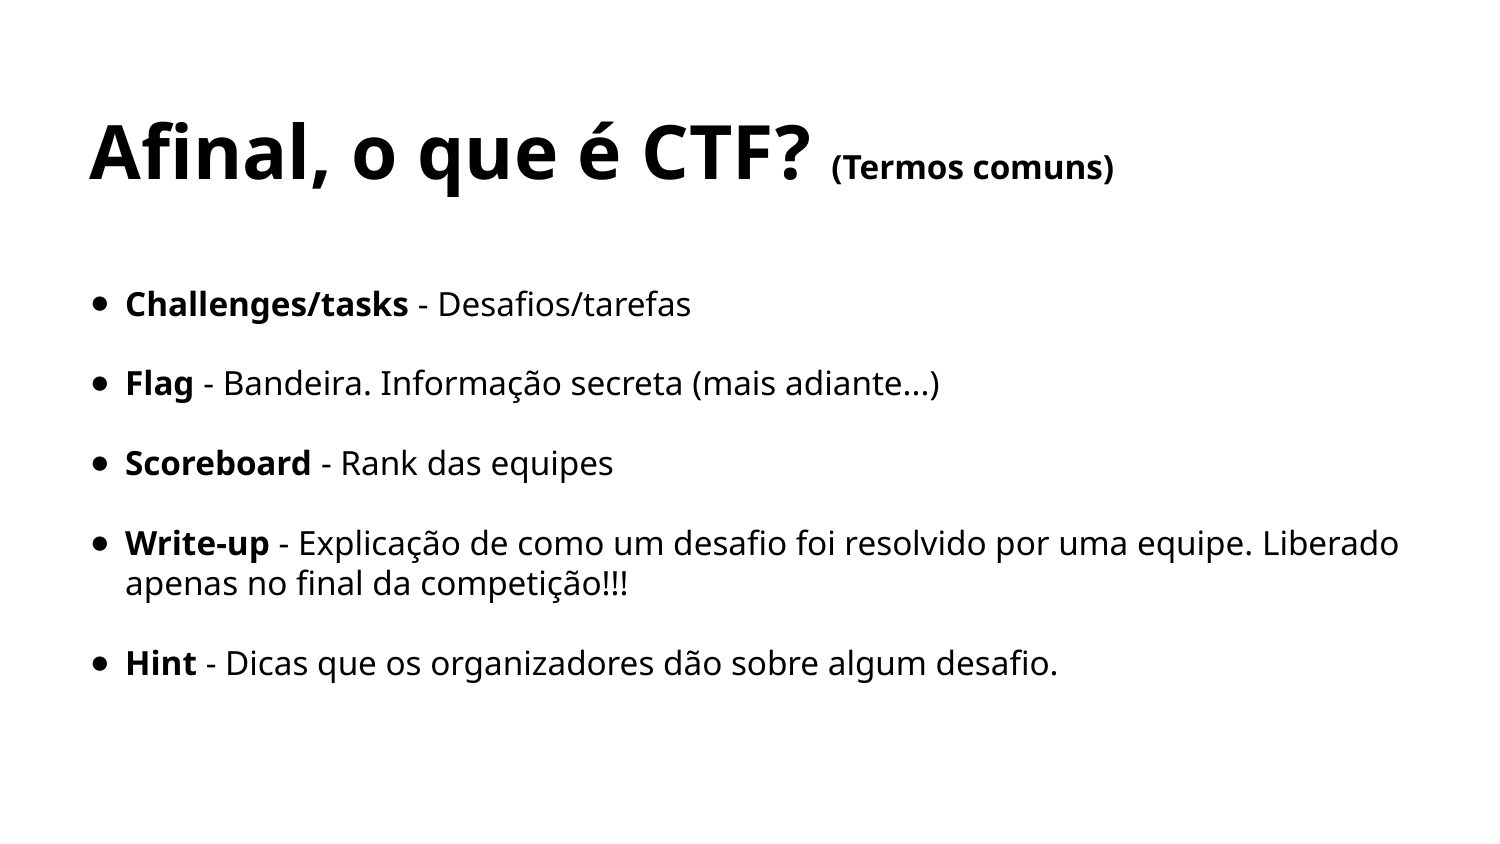

Afinal, o que é CTF? (Termos comuns)
Challenges/tasks - Desafios/tarefas
Flag - Bandeira. Informação secreta (mais adiante...)
Scoreboard - Rank das equipes
Write-up - Explicação de como um desafio foi resolvido por uma equipe. Liberado apenas no final da competição!!!
Hint - Dicas que os organizadores dão sobre algum desafio.